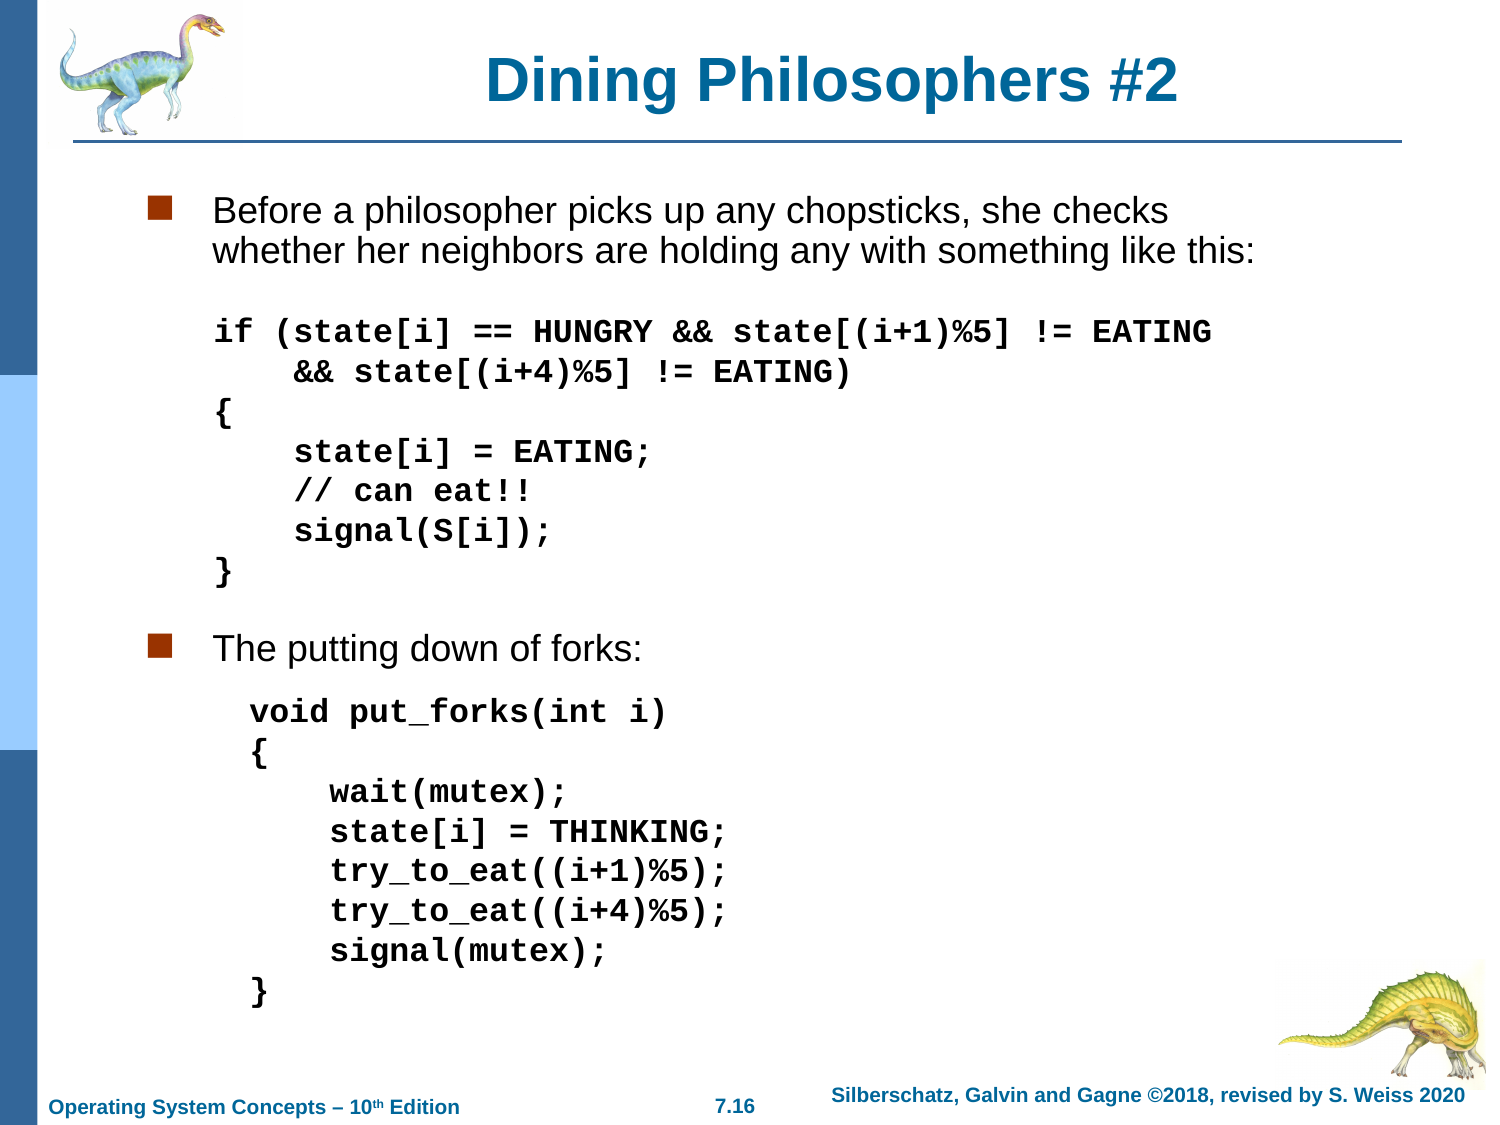

# Dining Philosophers #2
Before a philosopher picks up any chopsticks, she checks whether her neighbors are holding any with something like this:
The putting down of forks:
if (state[i] == HUNGRY && state[(i+1)%5] != EATING
 && state[(i+4)%5] != EATING)
{
 state[i] = EATING;
 // can eat!!
 signal(S[i]);
}
void put_forks(int i)
{
 wait(mutex);
 state[i] = THINKING;
 try_to_eat((i+1)%5);
 try_to_eat((i+4)%5);
 signal(mutex);
}